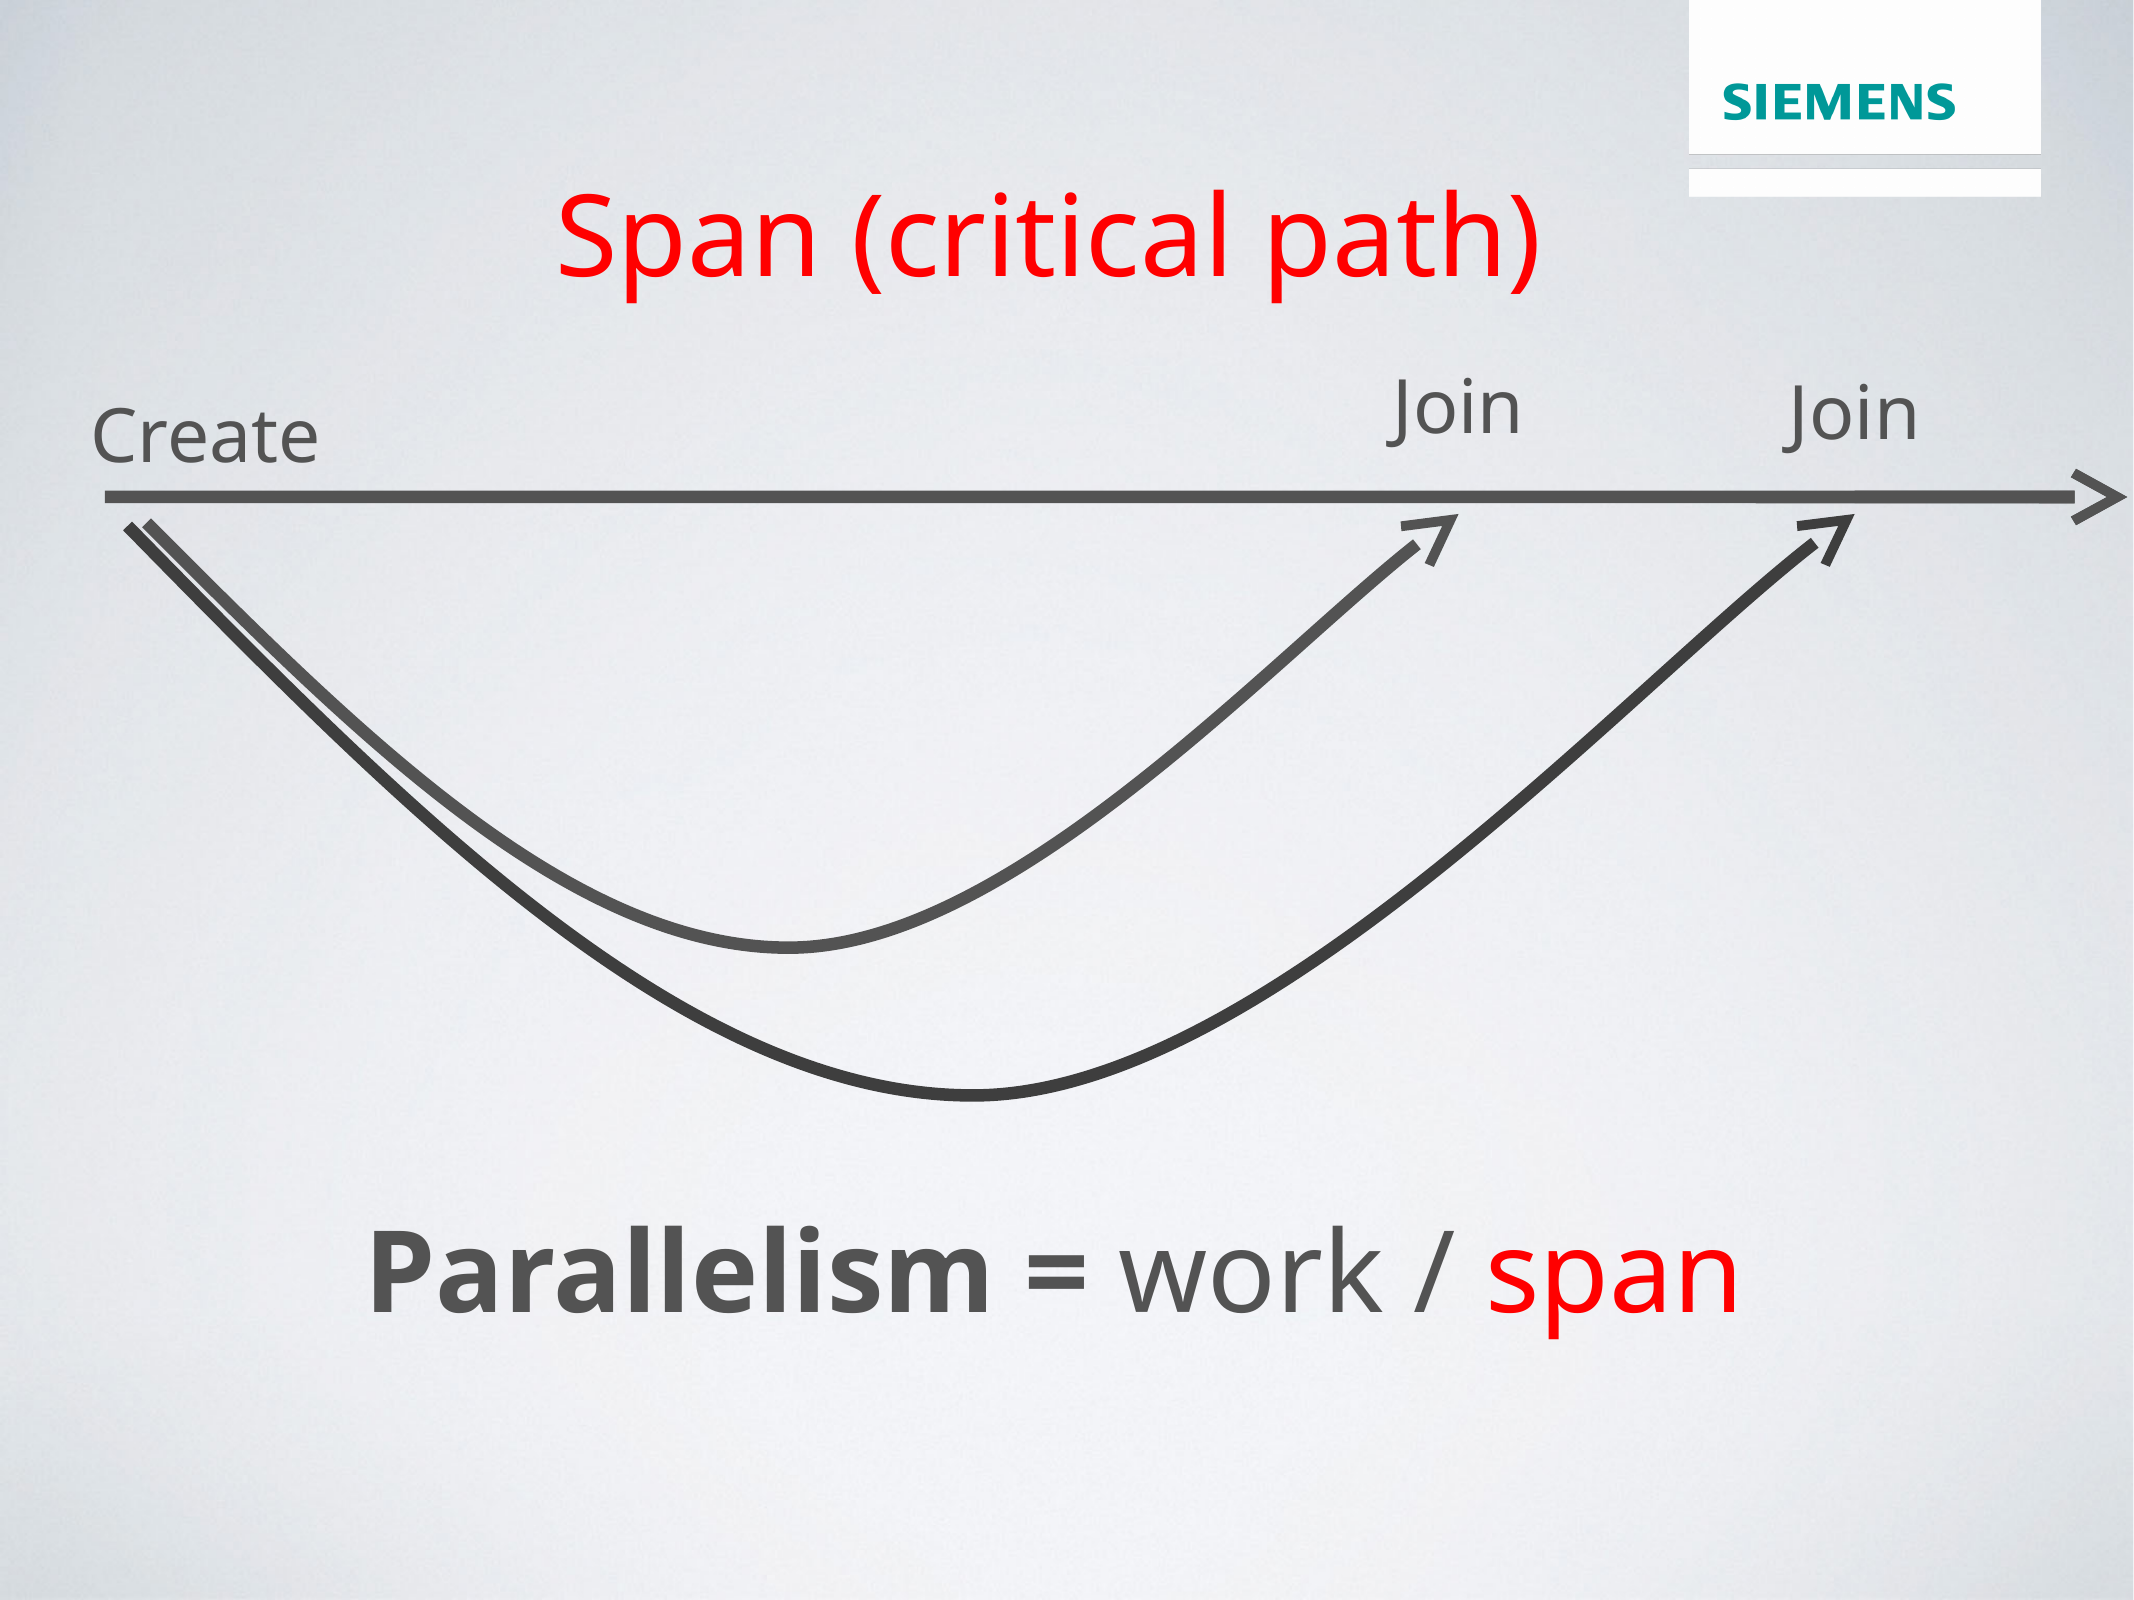

Span (critical path)
#
Join
Join
Create
Parallelism = work / span